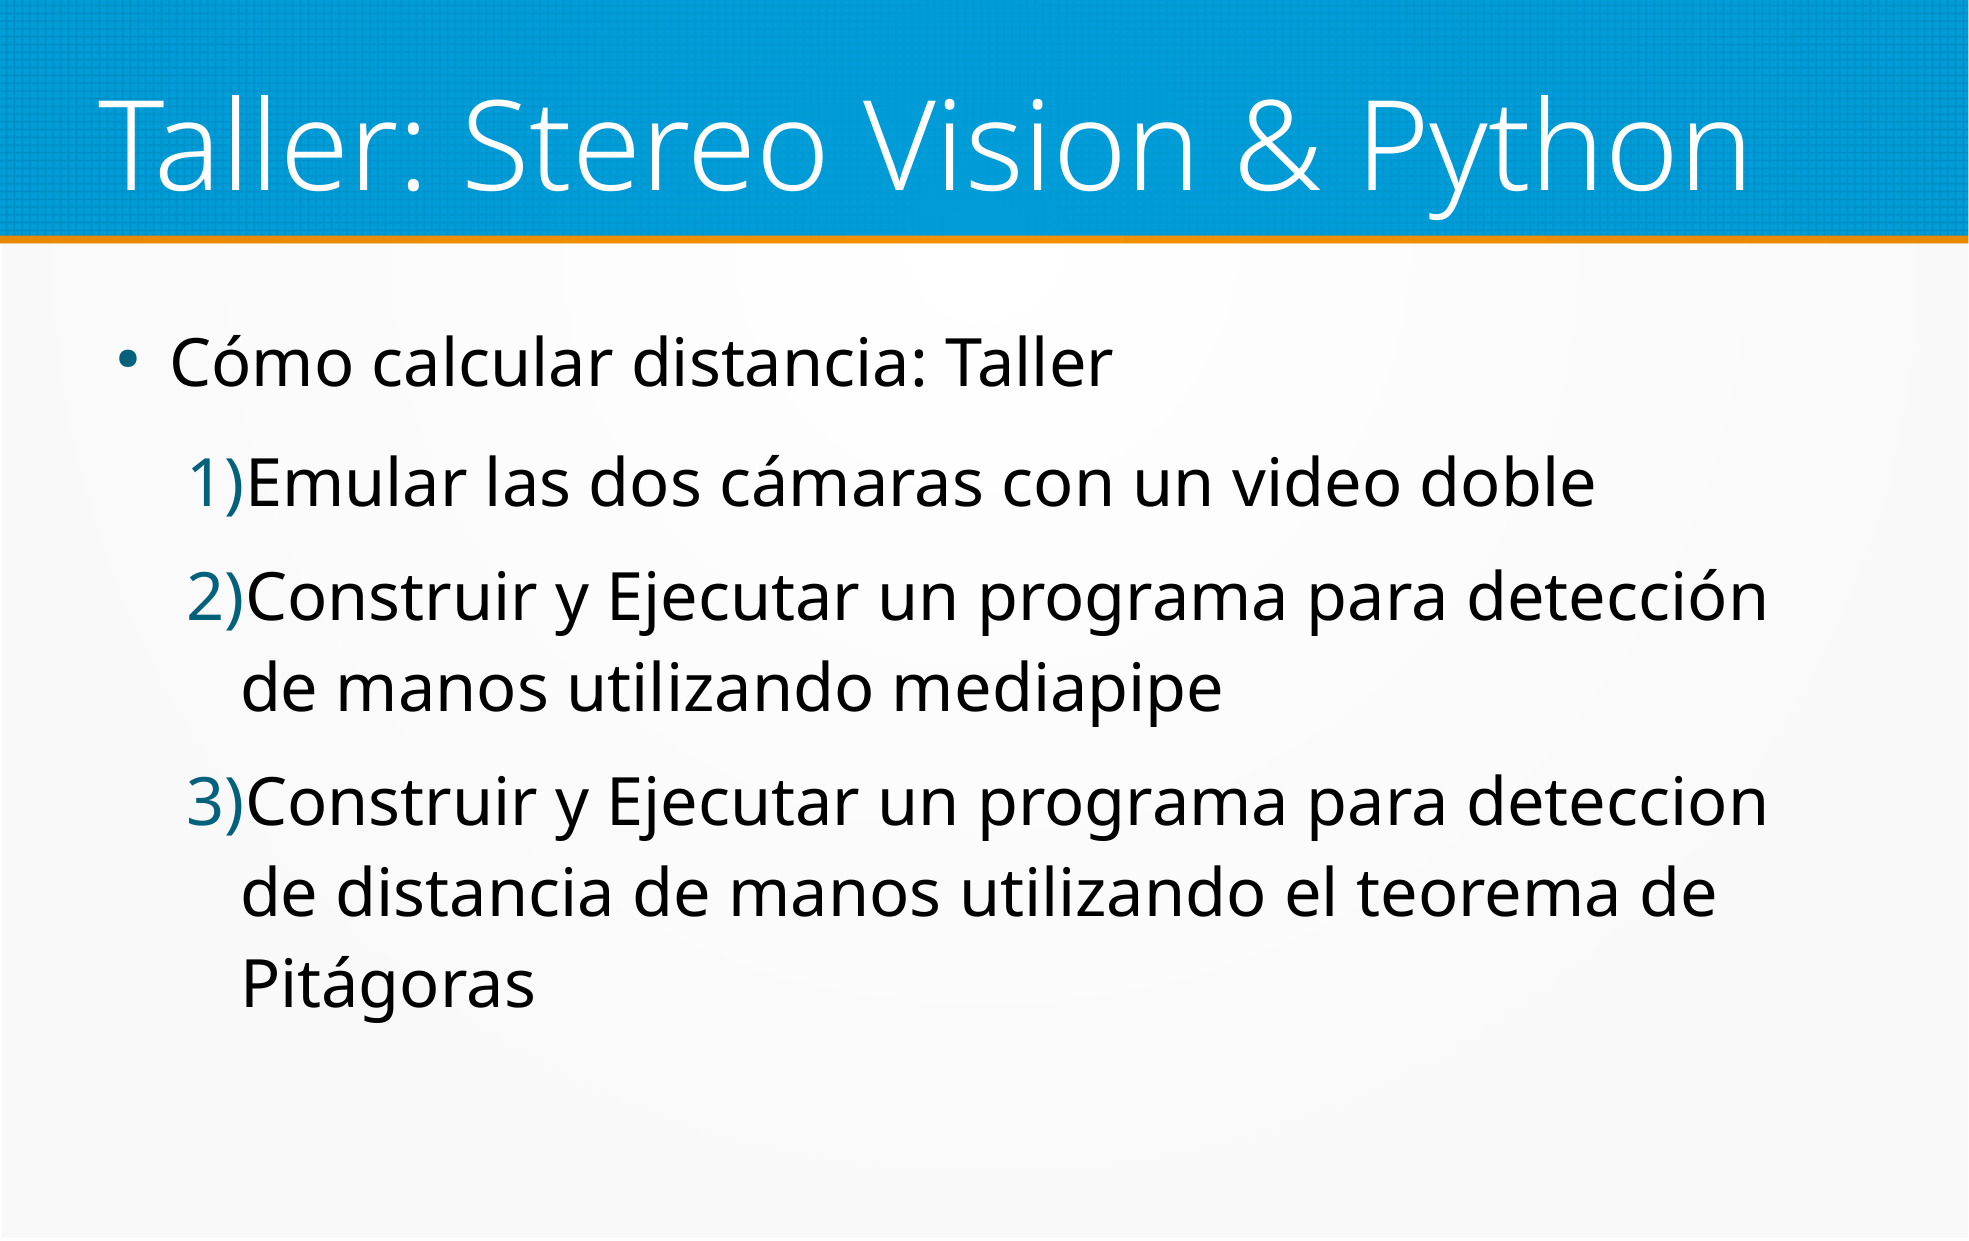

# Taller: Stereo Vision & Python
Cómo calcular distancia: Taller
Emular las dos cámaras con un video doble
Construir y Ejecutar un programa para detección de manos utilizando mediapipe
Construir y Ejecutar un programa para deteccion de distancia de manos utilizando el teorema de Pitágoras